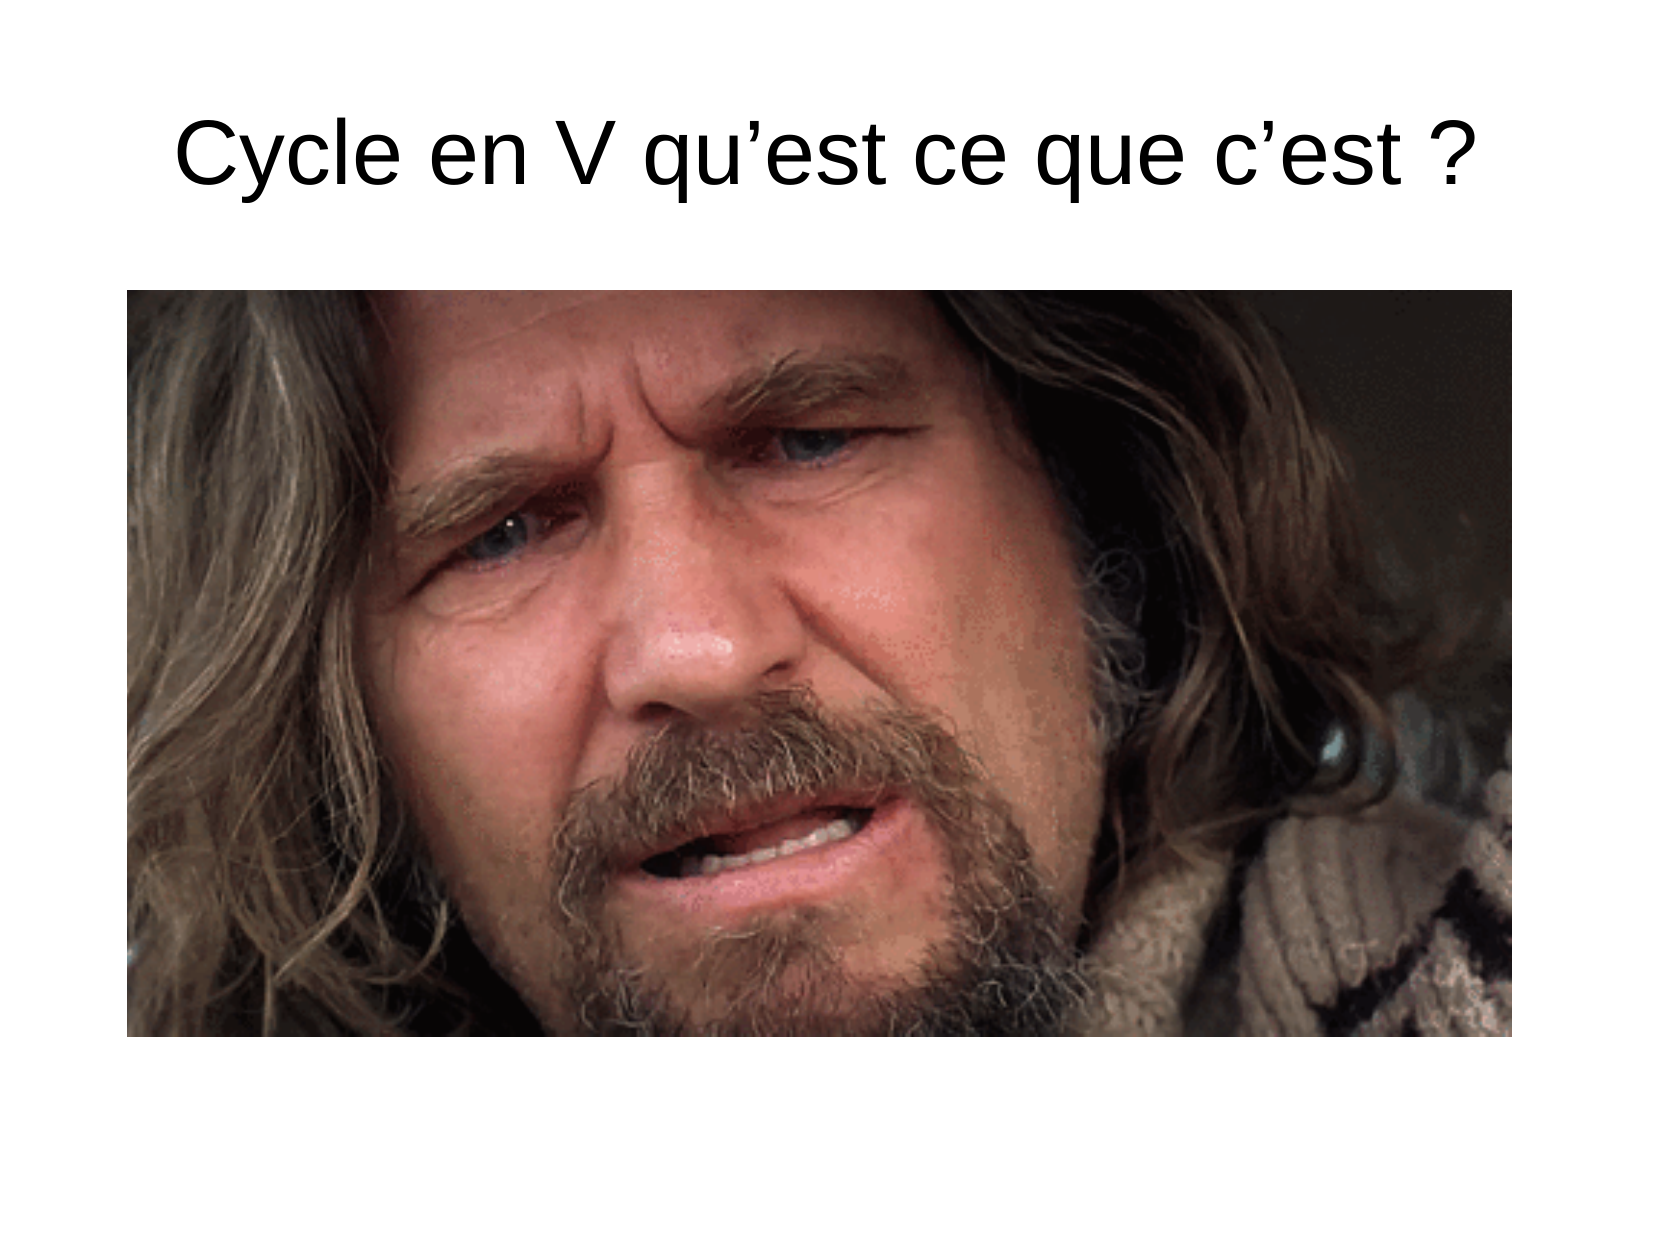

# Cycle en V qu’est ce que c’est ?